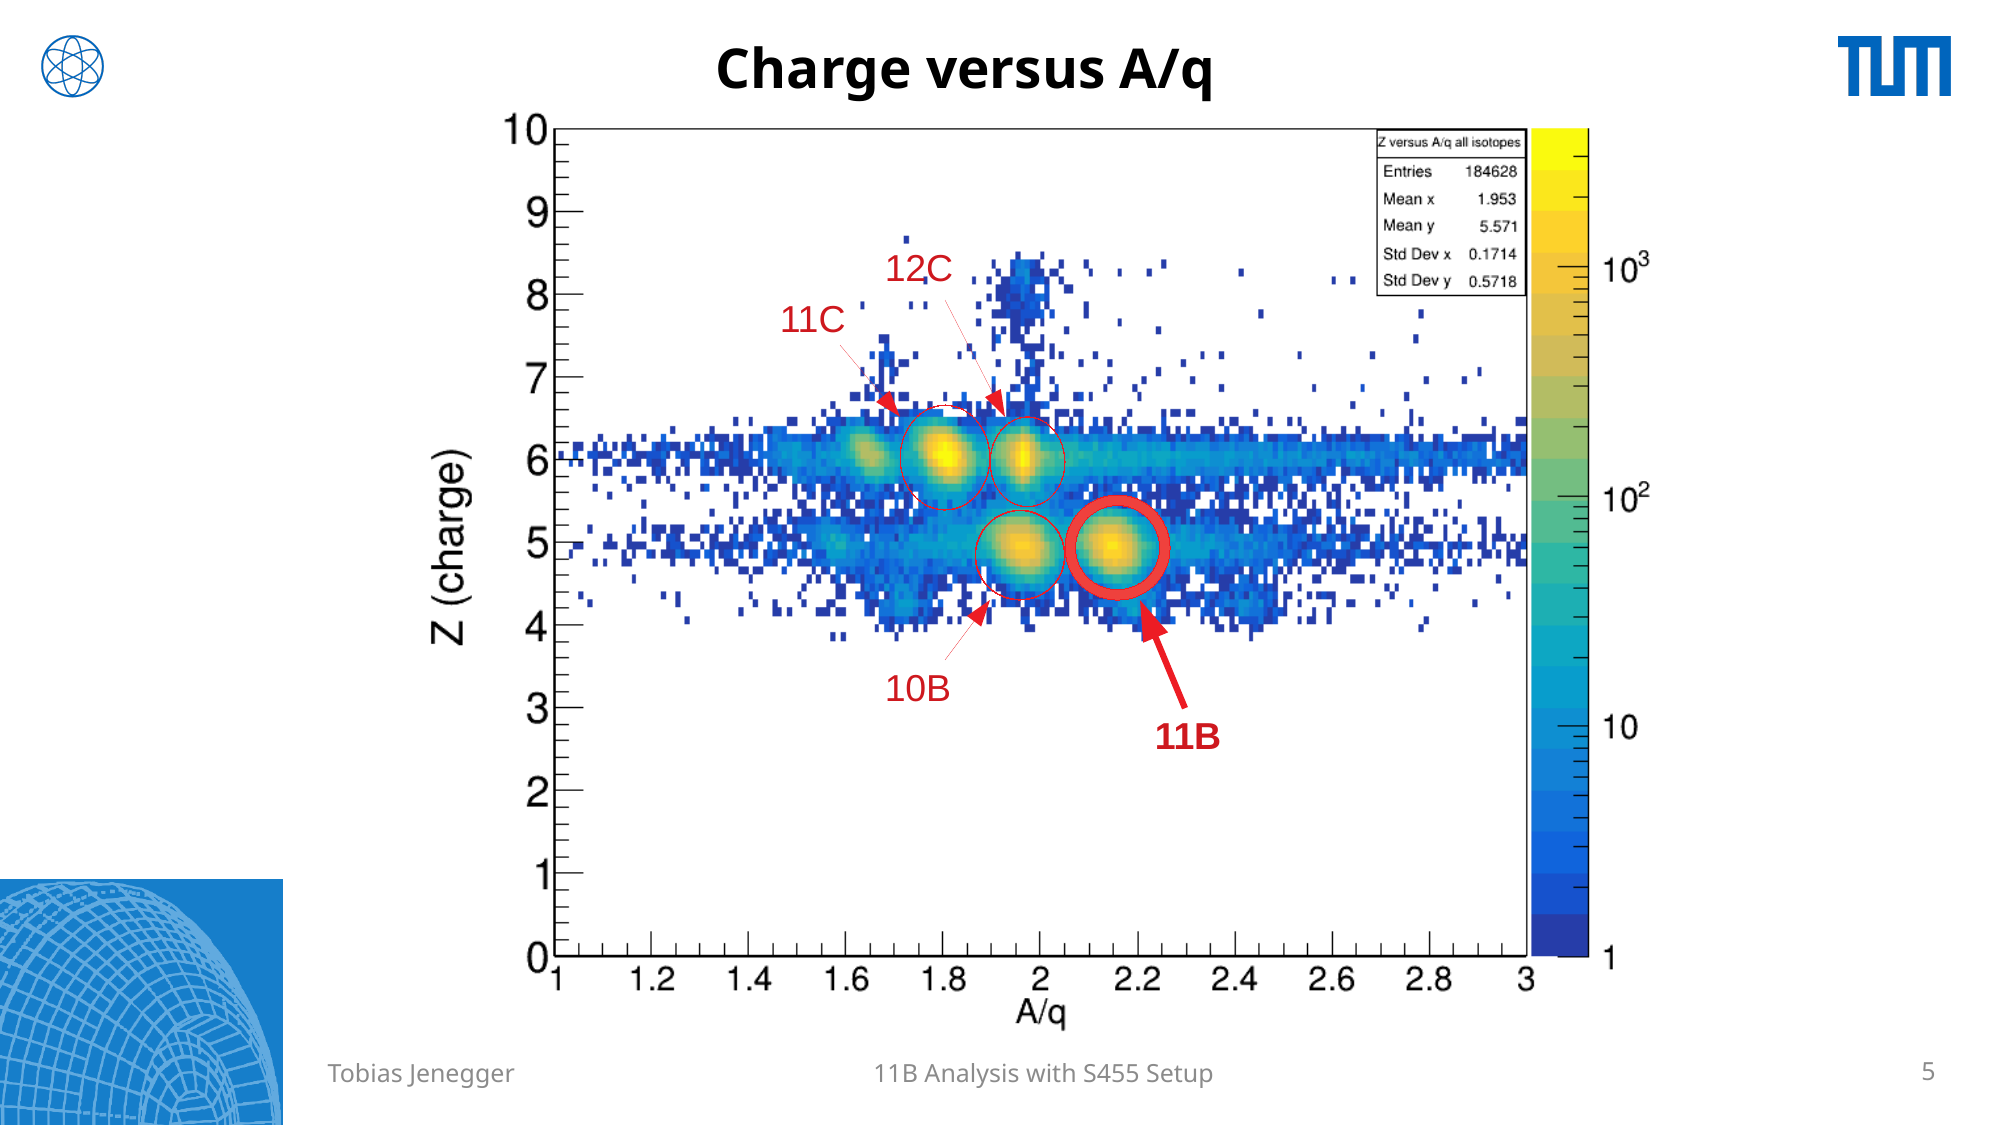

# Charge versus A/q
12C
11C
10B
11B
Tobias Jenegger
11B Analysis with S455 Setup